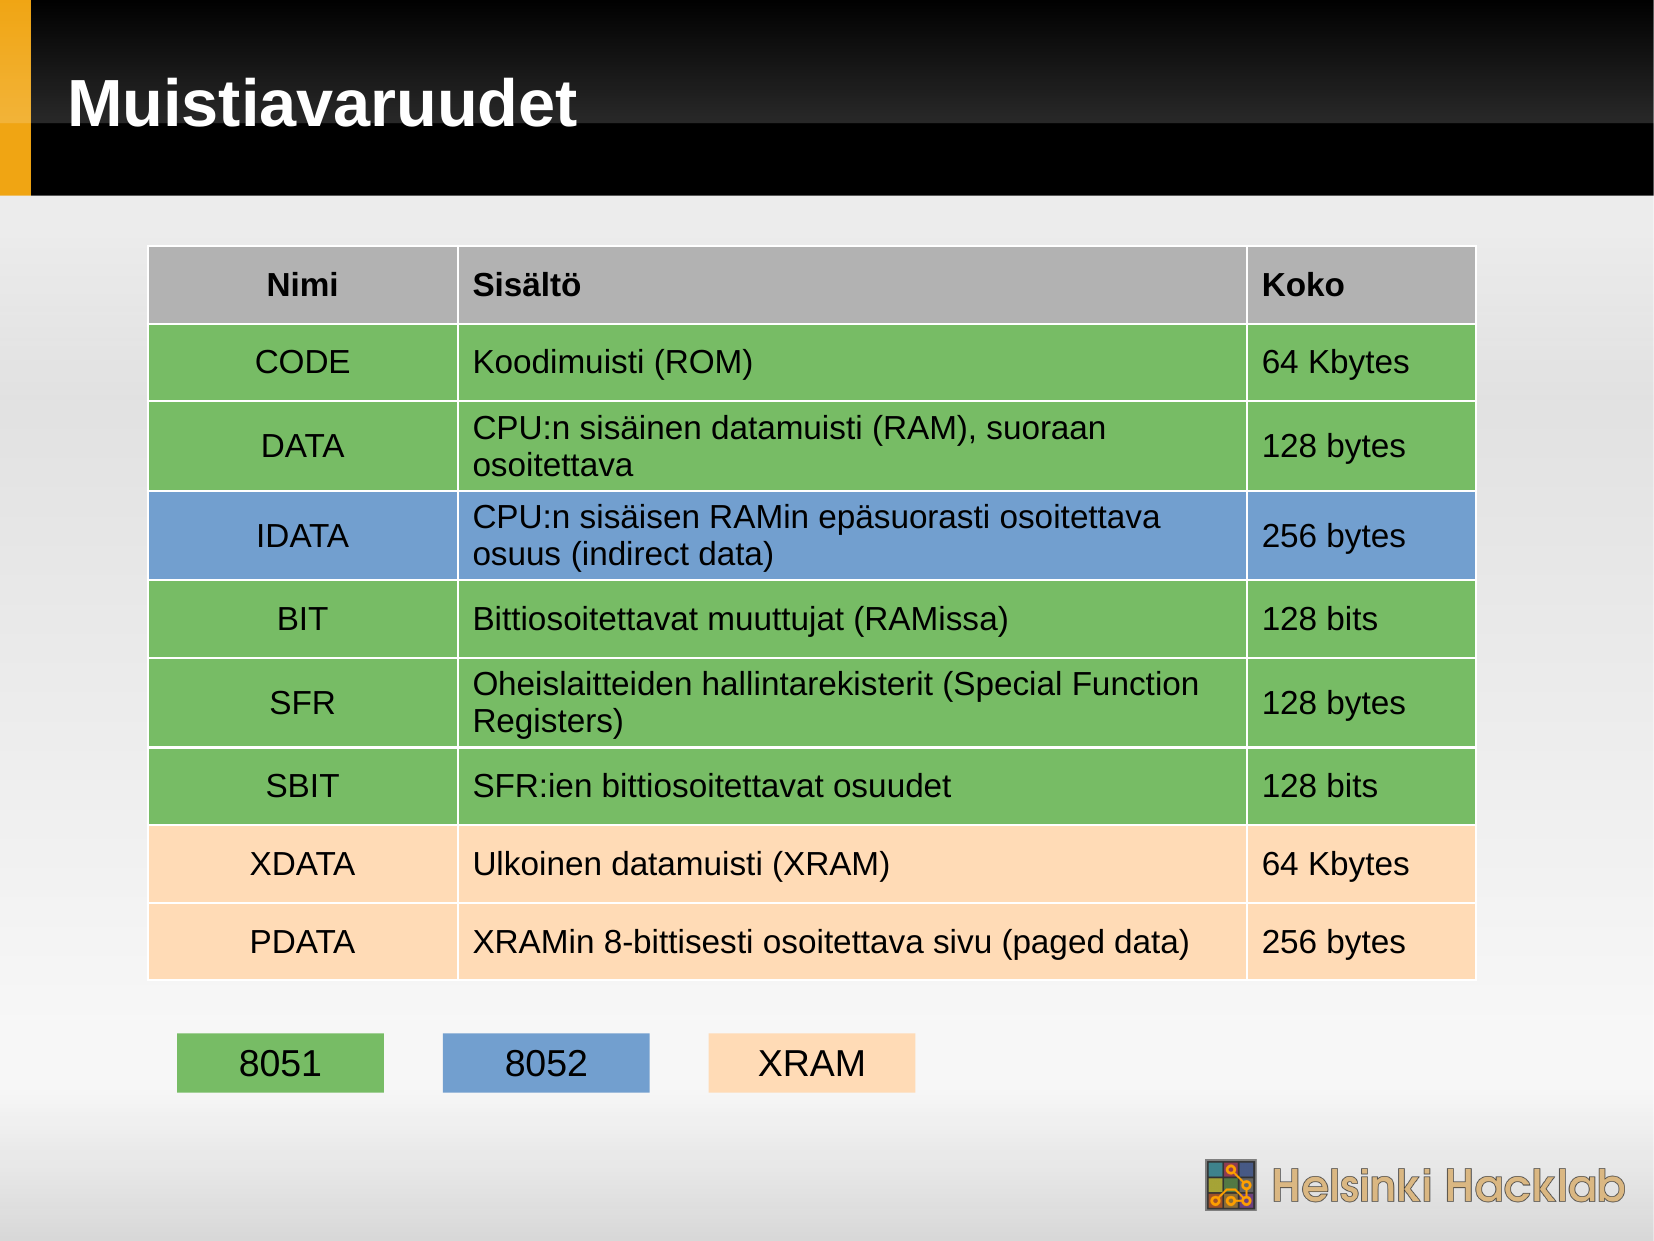

# Muistiavaruudet
| Nimi | Sisältö | Koko |
| --- | --- | --- |
| CODE | Koodimuisti (ROM) | 64 Kbytes |
| DATA | CPU:n sisäinen datamuisti (RAM), suoraan osoitettava | 128 bytes |
| IDATA | CPU:n sisäisen RAMin epäsuorasti osoitettava osuus (indirect data) | 256 bytes |
| BIT | Bittiosoitettavat muuttujat (RAMissa) | 128 bits |
| SFR | Oheislaitteiden hallintarekisterit (Special Function Registers) | 128 bytes |
| SBIT | SFR:ien bittiosoitettavat osuudet | 128 bits |
| XDATA | Ulkoinen datamuisti (XRAM) | 64 Kbytes |
| PDATA | XRAMin 8-bittisesti osoitettava sivu (paged data) | 256 bytes |
8051
8052
XRAM